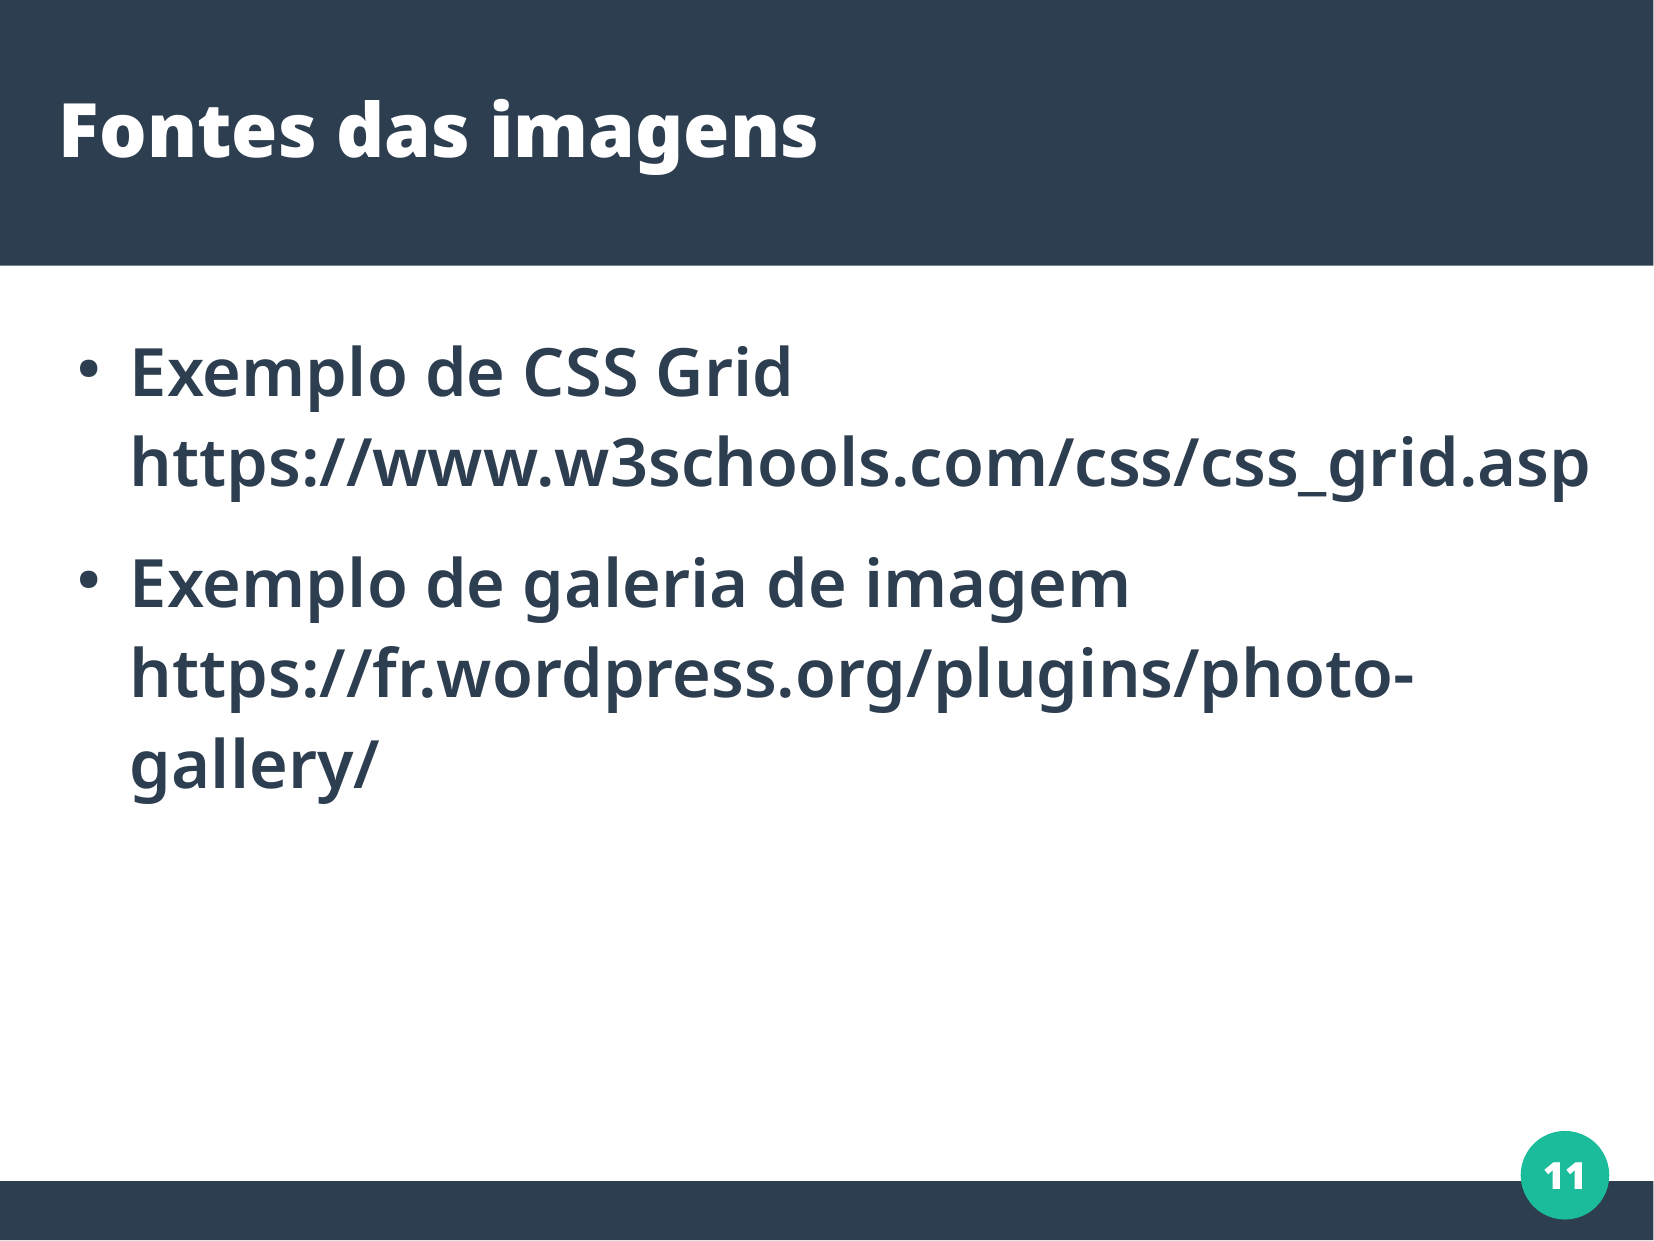

# Fontes das imagens
Exemplo de CSS Grid https://www.w3schools.com/css/css_grid.asp
Exemplo de galeria de imagem https://fr.wordpress.org/plugins/photo-gallery/
11